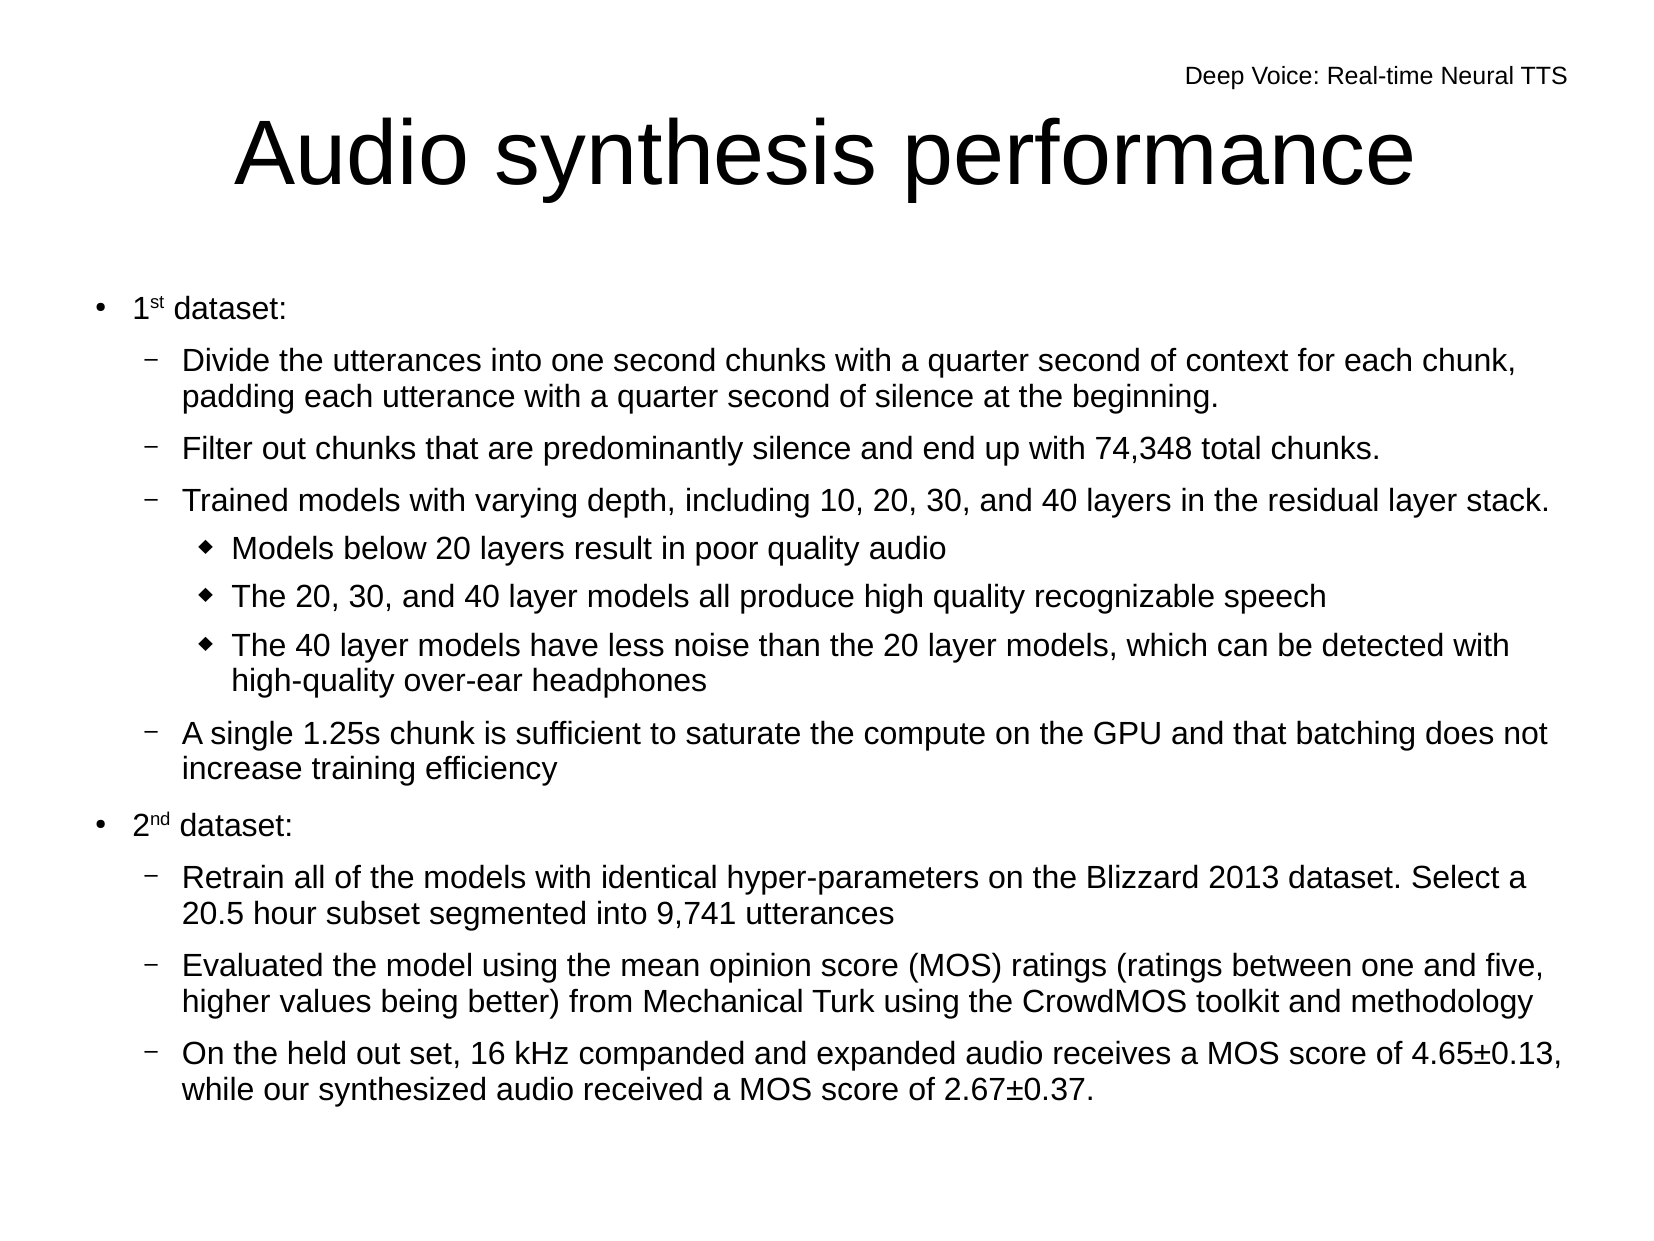

# Audio synthesis performance
Deep Voice: Real-time Neural TTS
1st dataset:
Divide the utterances into one second chunks with a quarter second of context for each chunk, padding each utterance with a quarter second of silence at the beginning.
Filter out chunks that are predominantly silence and end up with 74,348 total chunks.
Trained models with varying depth, including 10, 20, 30, and 40 layers in the residual layer stack.
Models below 20 layers result in poor quality audio
The 20, 30, and 40 layer models all produce high quality recognizable speech
The 40 layer models have less noise than the 20 layer models, which can be detected with high-quality over-ear headphones
A single 1.25s chunk is sufficient to saturate the compute on the GPU and that batching does not increase training efficiency
2nd dataset:
Retrain all of the models with identical hyper-parameters on the Blizzard 2013 dataset. Select a 20.5 hour subset segmented into 9,741 utterances
Evaluated the model using the mean opinion score (MOS) ratings (ratings between one and five, higher values being better) from Mechanical Turk using the CrowdMOS toolkit and methodology
On the held out set, 16 kHz companded and expanded audio receives a MOS score of 4.65±0.13, while our synthesized audio received a MOS score of 2.67±0.37.